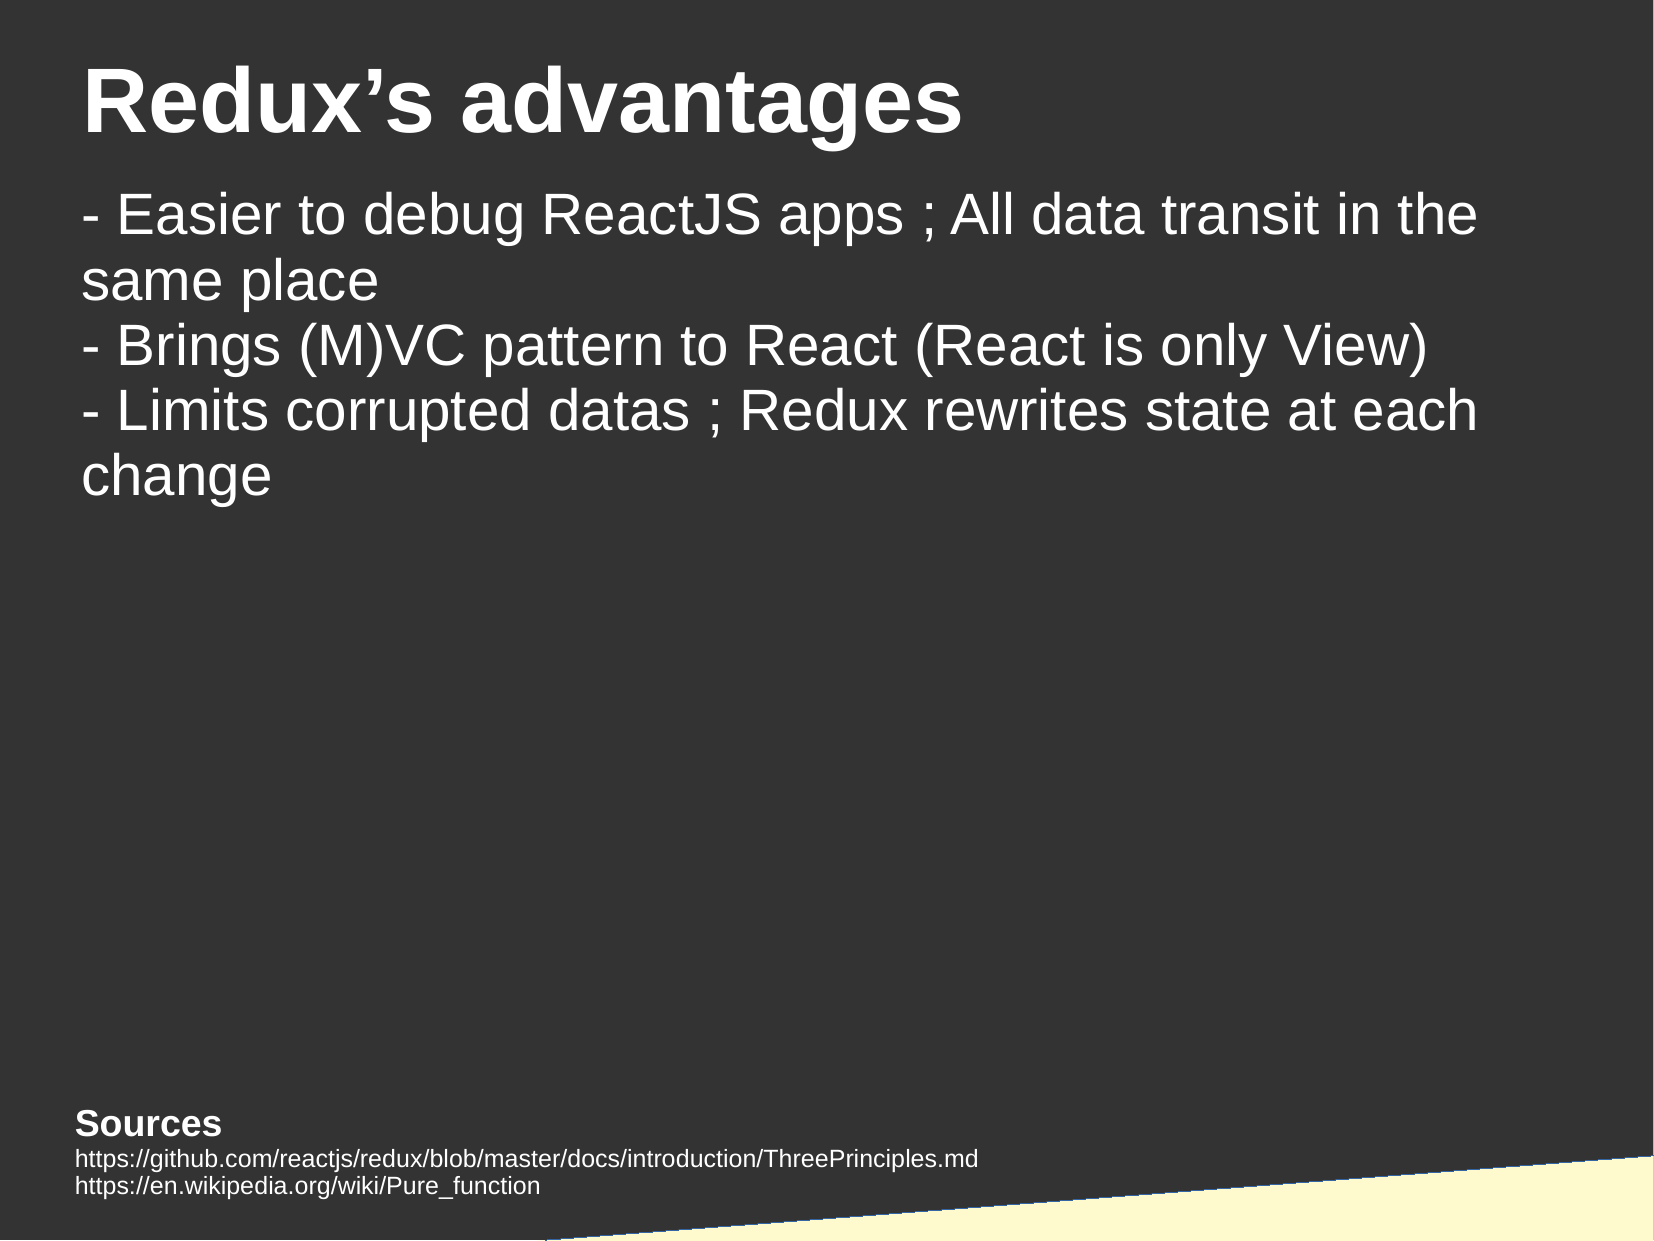

# Redux’s advantages
- Easier to debug ReactJS apps ; All data transit in the same place
- Brings (M)VC pattern to React (React is only View)
- Limits corrupted datas ; Redux rewrites state at each change
Sources
https://github.com/reactjs/redux/blob/master/docs/introduction/ThreePrinciples.md
https://en.wikipedia.org/wiki/Pure_function